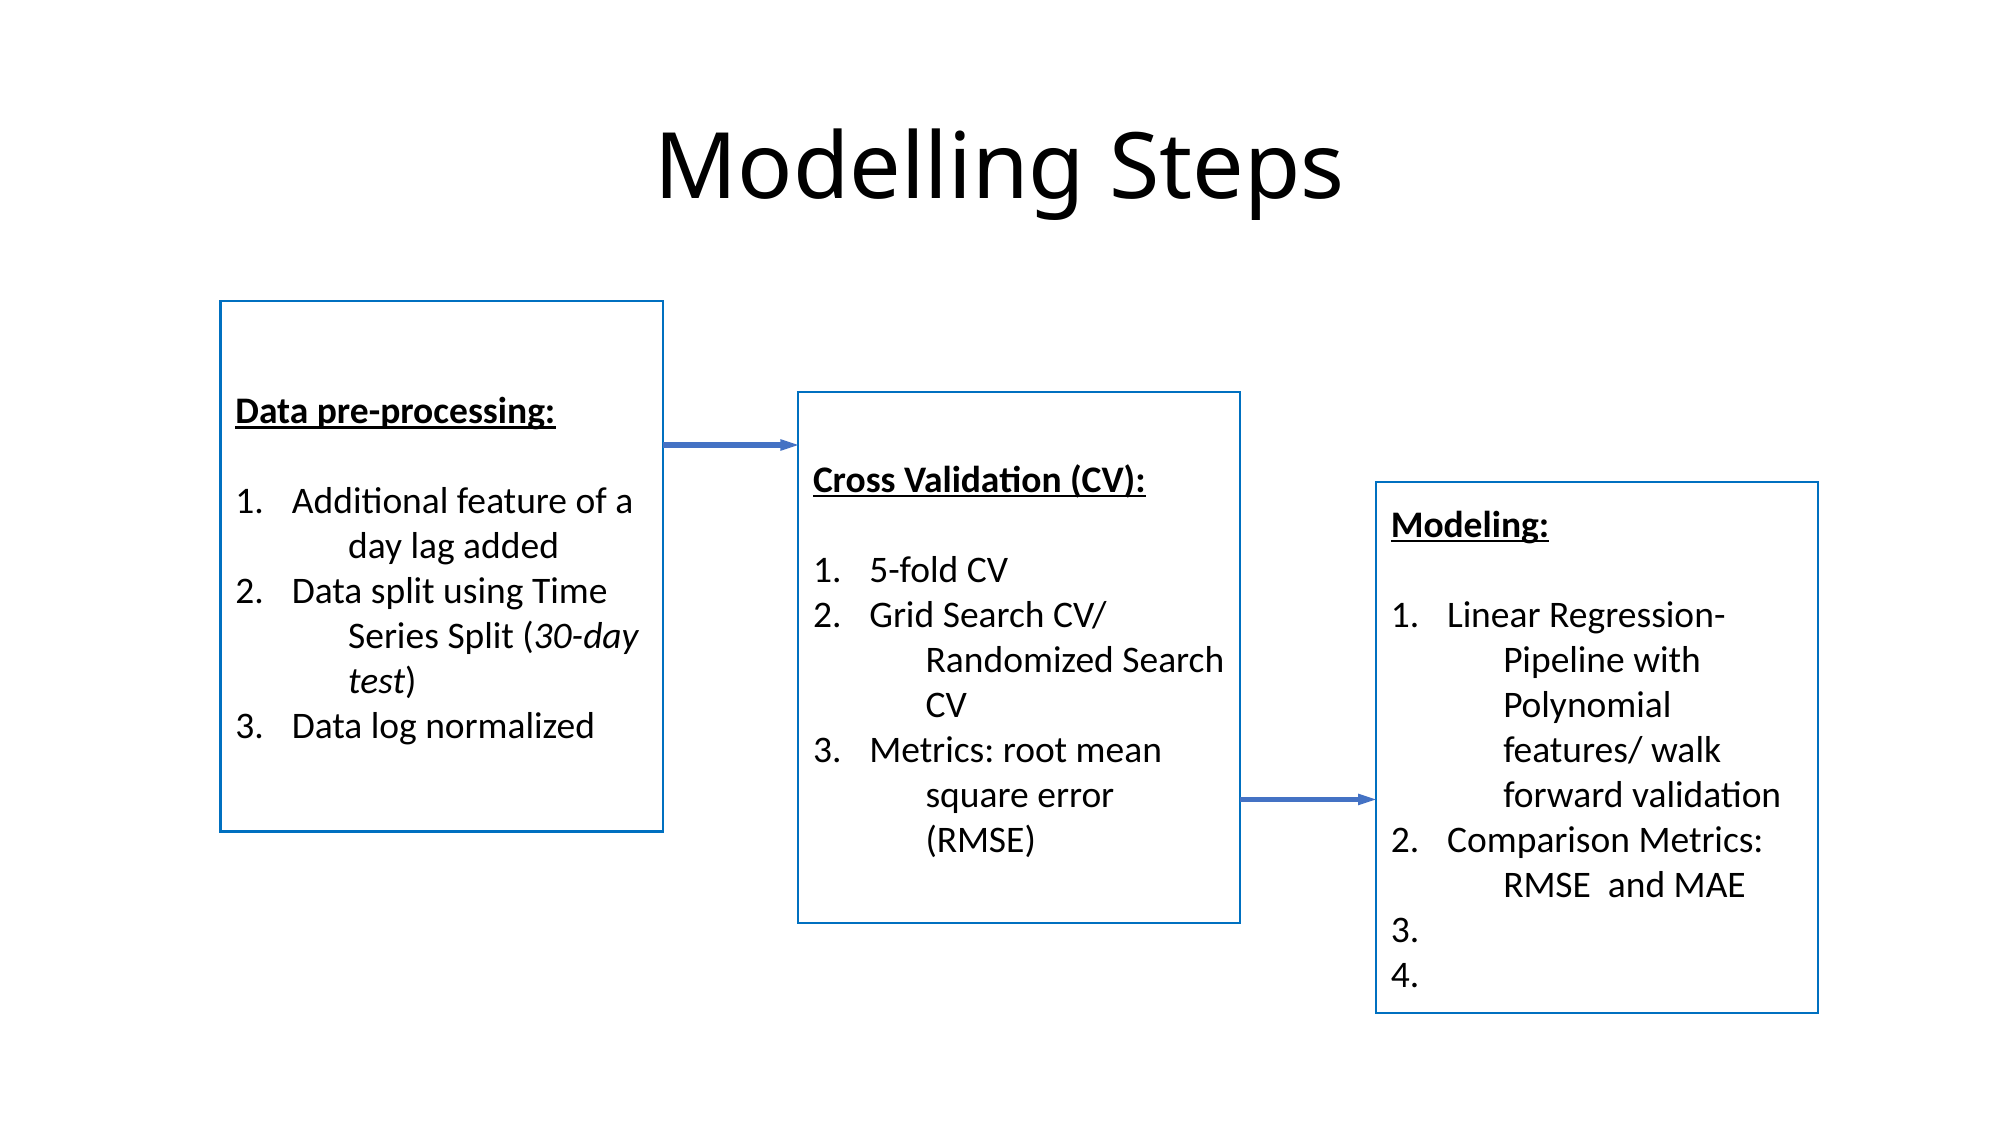

# Modelling Steps
Data pre-processing:
Additional feature of a day lag added
Data split using Time Series Split (30-day test)
Data log normalized
Cross Validation (CV):
5-fold CV
Grid Search CV/ Randomized Search CV
Metrics: root mean square error (RMSE)
Modeling:
Linear Regression- Pipeline with Polynomial features/ walk forward validation
Comparison Metrics: RMSE and MAE